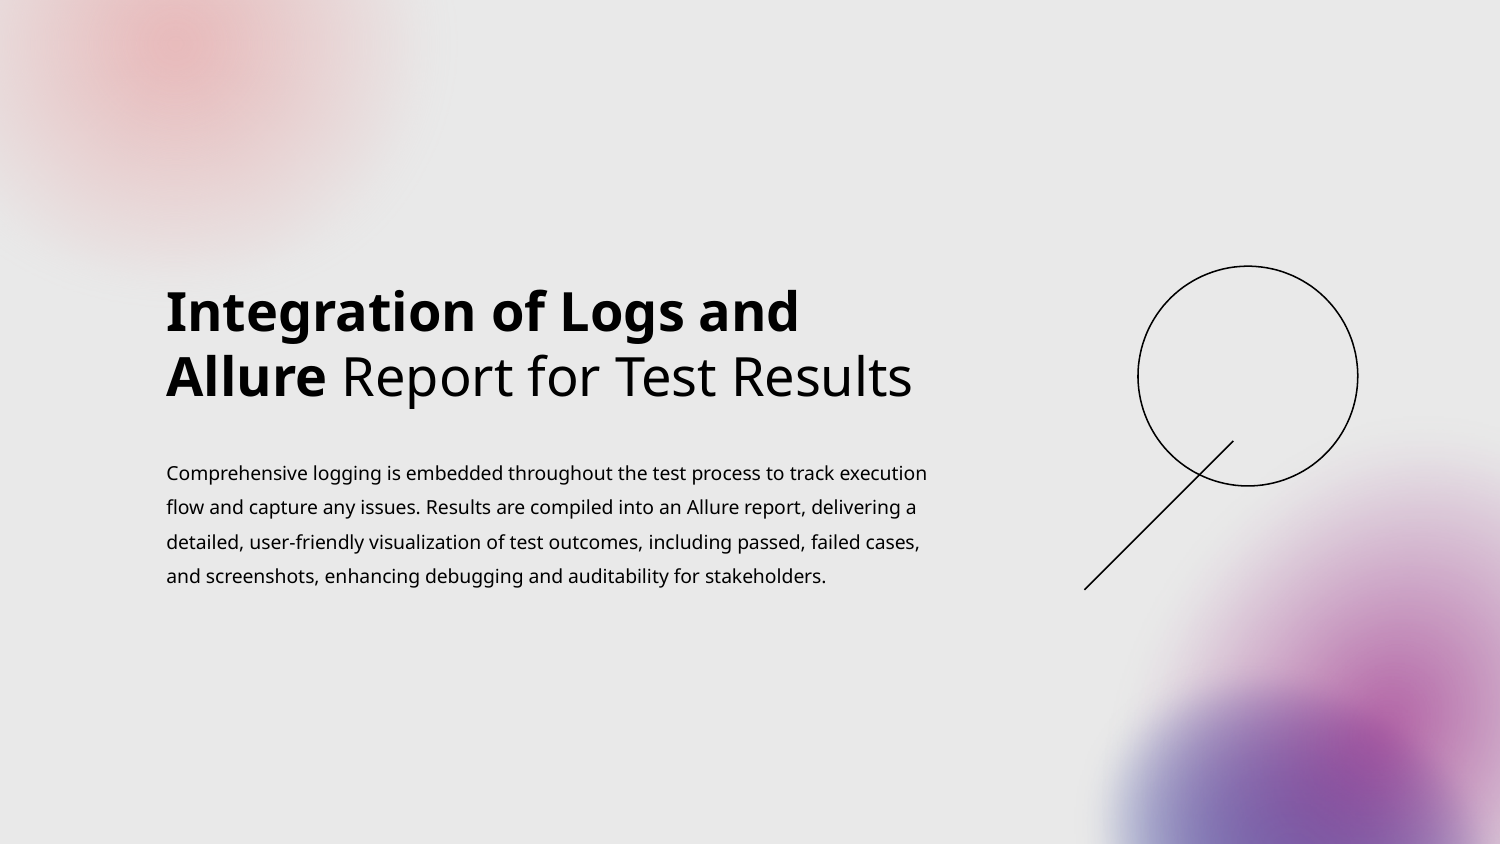

# Integration of Logs and Allure Report for Test Results
Comprehensive logging is embedded throughout the test process to track execution flow and capture any issues. Results are compiled into an Allure report, delivering a detailed, user-friendly visualization of test outcomes, including passed, failed cases, and screenshots, enhancing debugging and auditability for stakeholders.